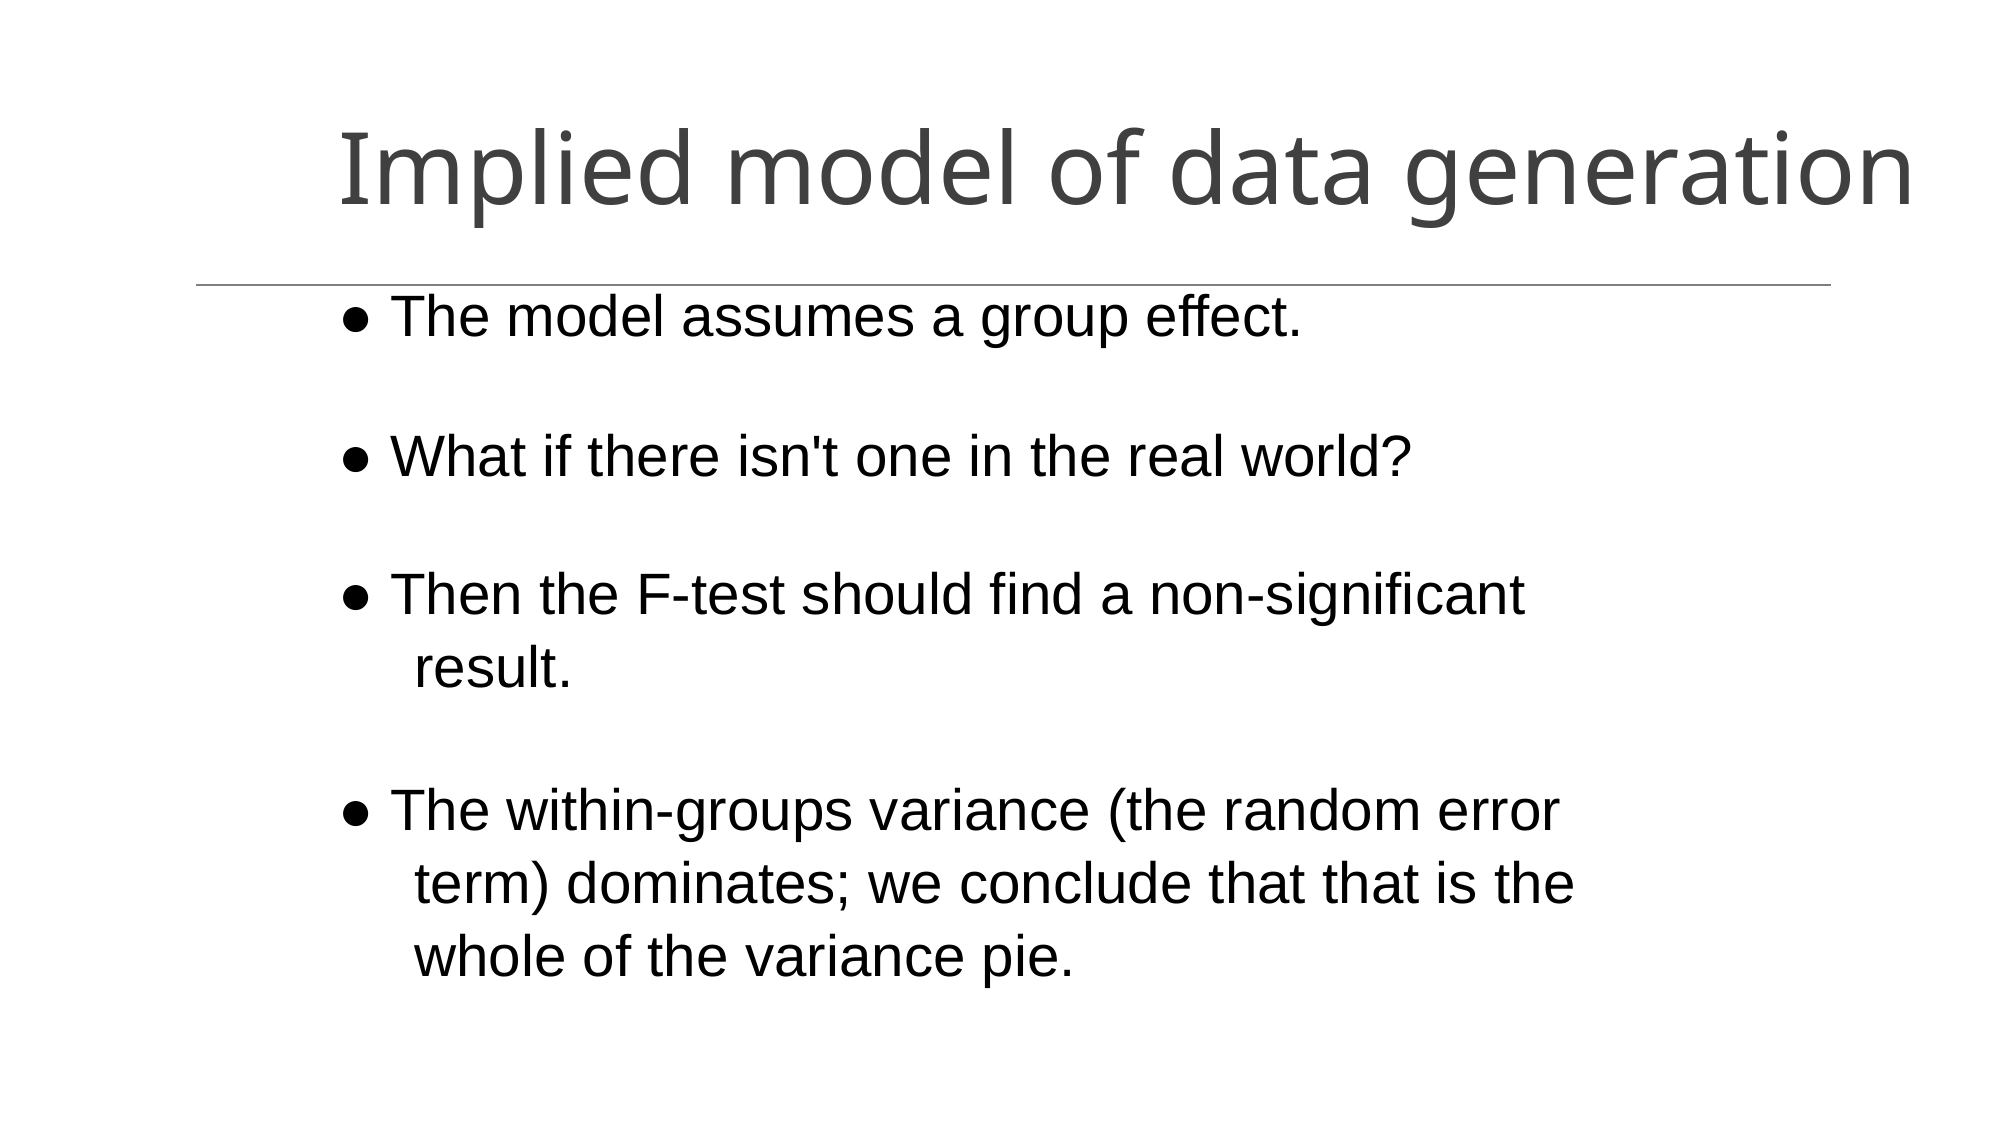

Implied model of data generation
● The model assumes a group effect.
● What if there isn't one in the real world?
● Then the F-test should find a non-significant
result.
● The within-groups variance (the random error
term) dominates; we conclude that that is the
whole of the variance pie.